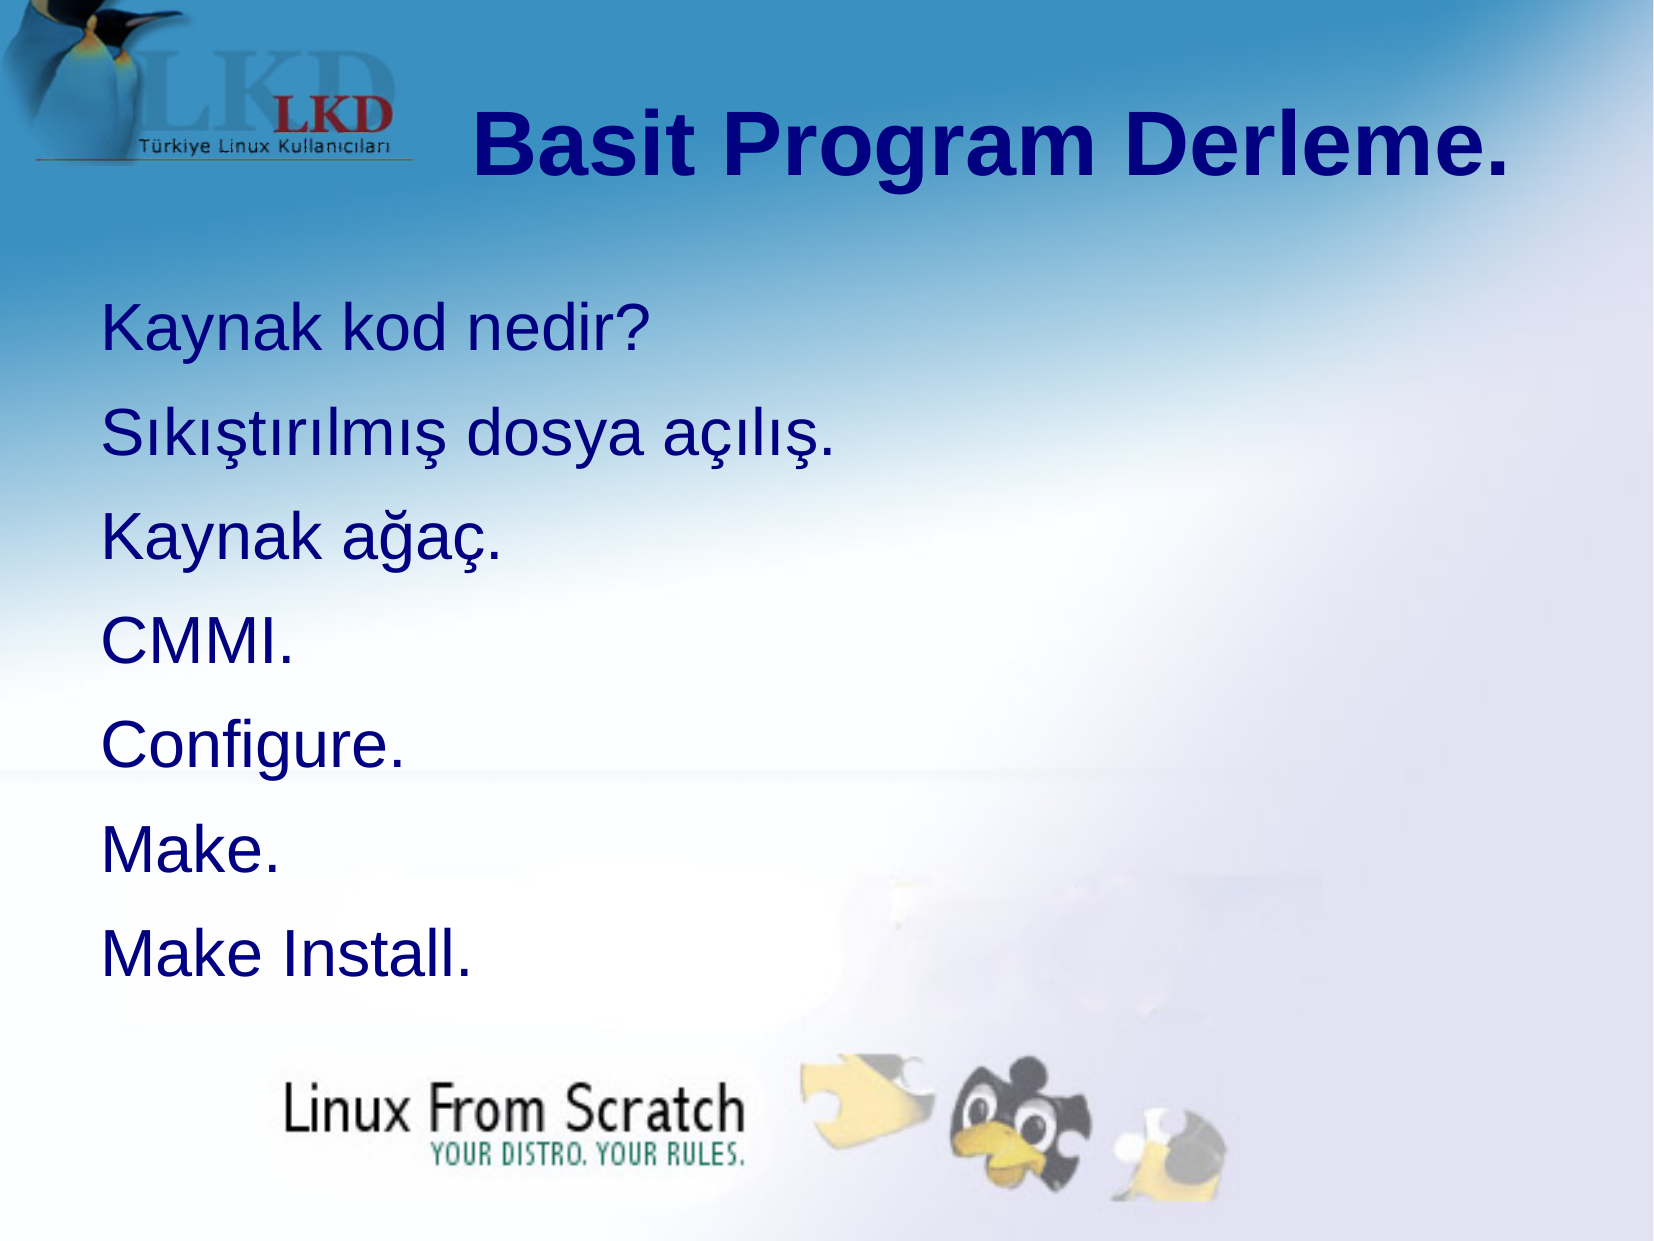

# Basit Program Derleme.
Kaynak kod nedir?
Sıkıştırılmış dosya açılış.
Kaynak ağaç.
CMMI.
Configure.
Make.
Make Install.